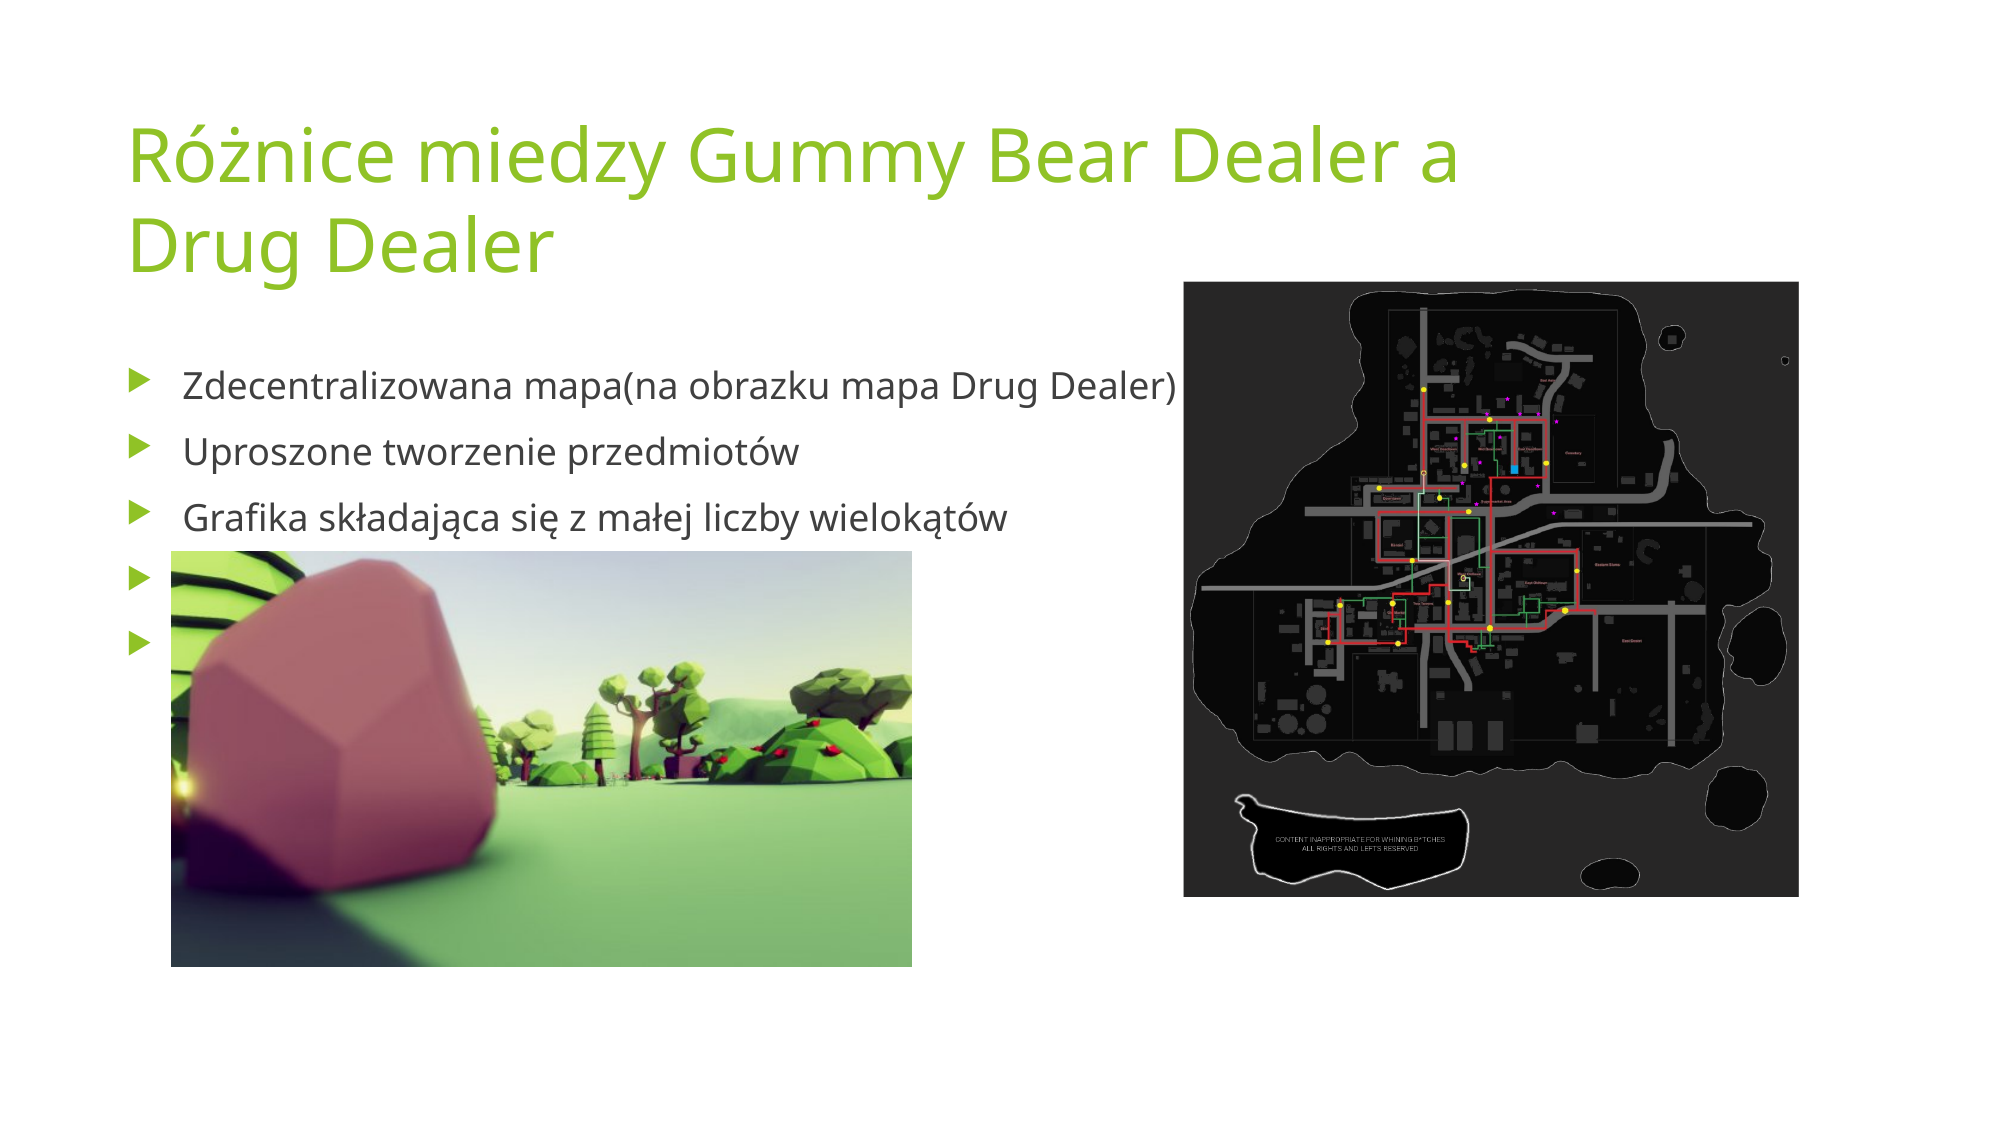

# Różnice miedzy Gummy Bear Dealer a Drug Dealer
Zdecentralizowana mapa(na obrazku mapa Drug Dealer)
Uproszone tworzenie przedmiotów
Grafika składająca się z małej liczby wielokątów